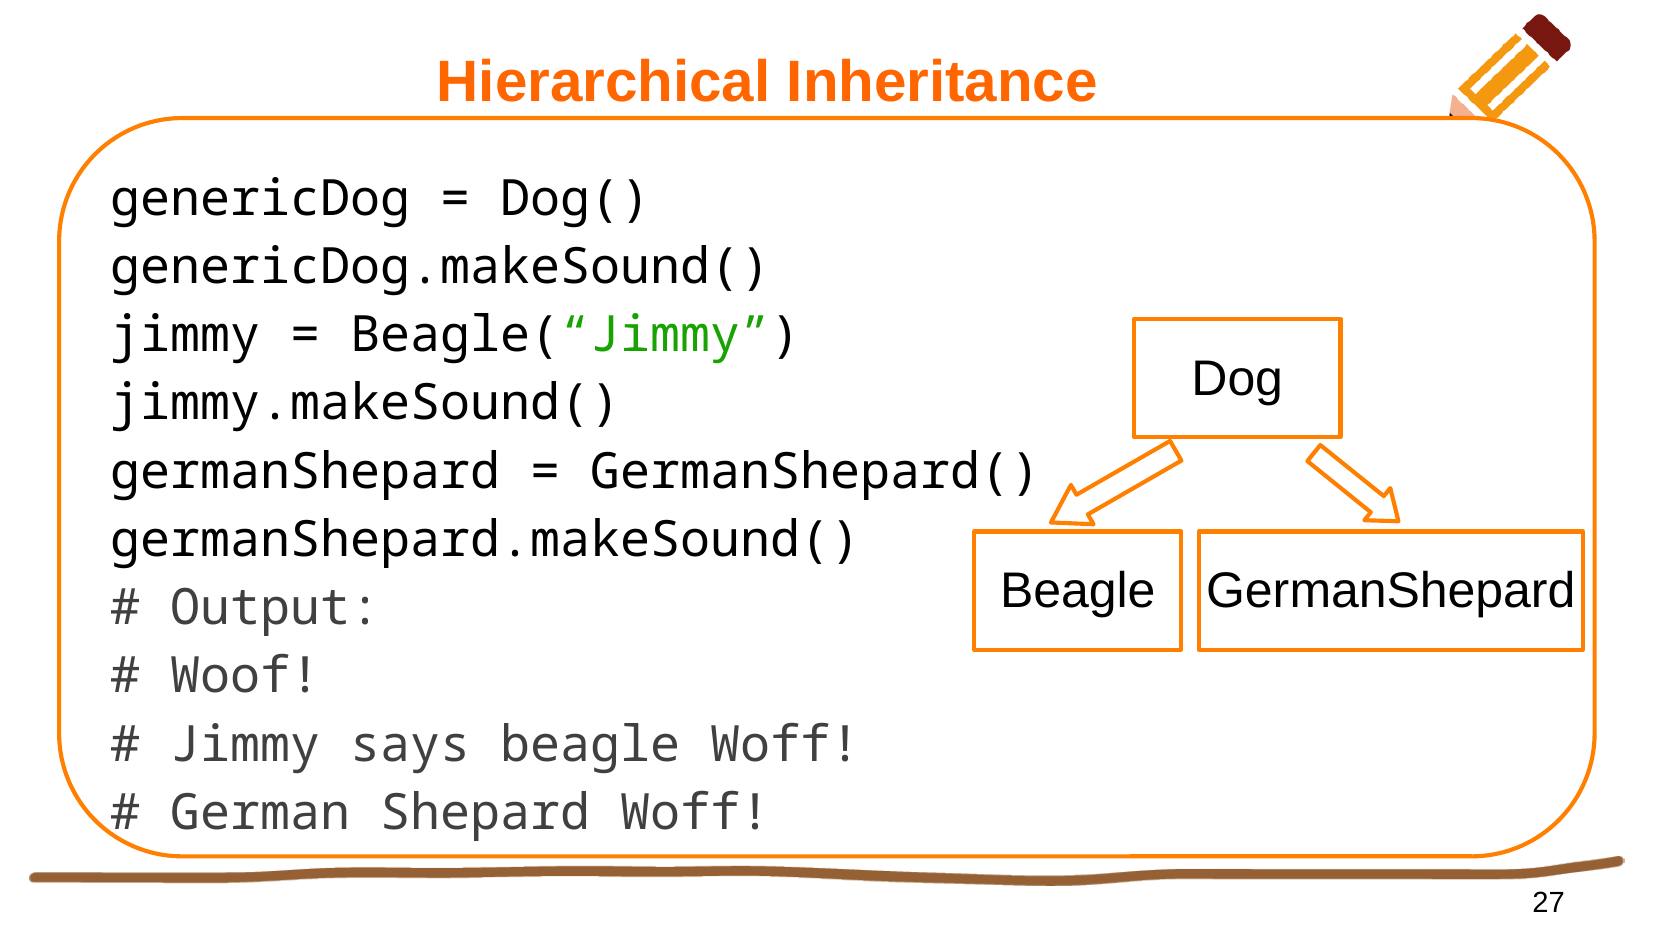

# Hierarchical Inheritance
genericDog = Dog()
genericDog.makeSound()
jimmy = Beagle(“Jimmy”)
jimmy.makeSound()
germanShepard = GermanShepard()
germanShepard.makeSound()
# Output:
# Woof!
# Jimmy says beagle Woff!
# German Shepard Woff!
Dog
Beagle
GermanShepard
27